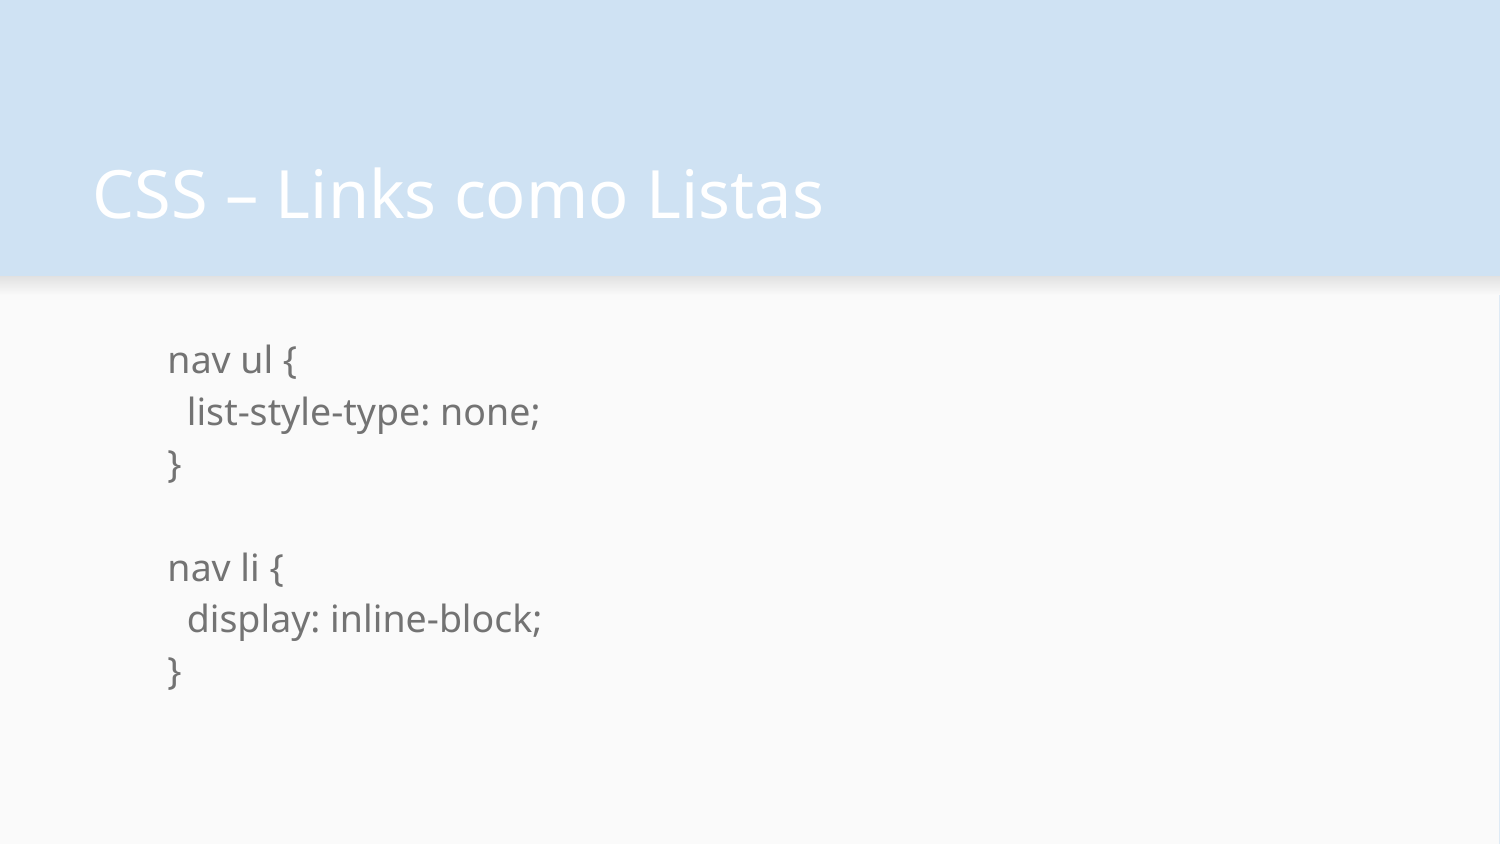

# CSS – Links como Listas
nav ul {
 list-style-type: none;
}
nav li {
 display: inline-block;
}